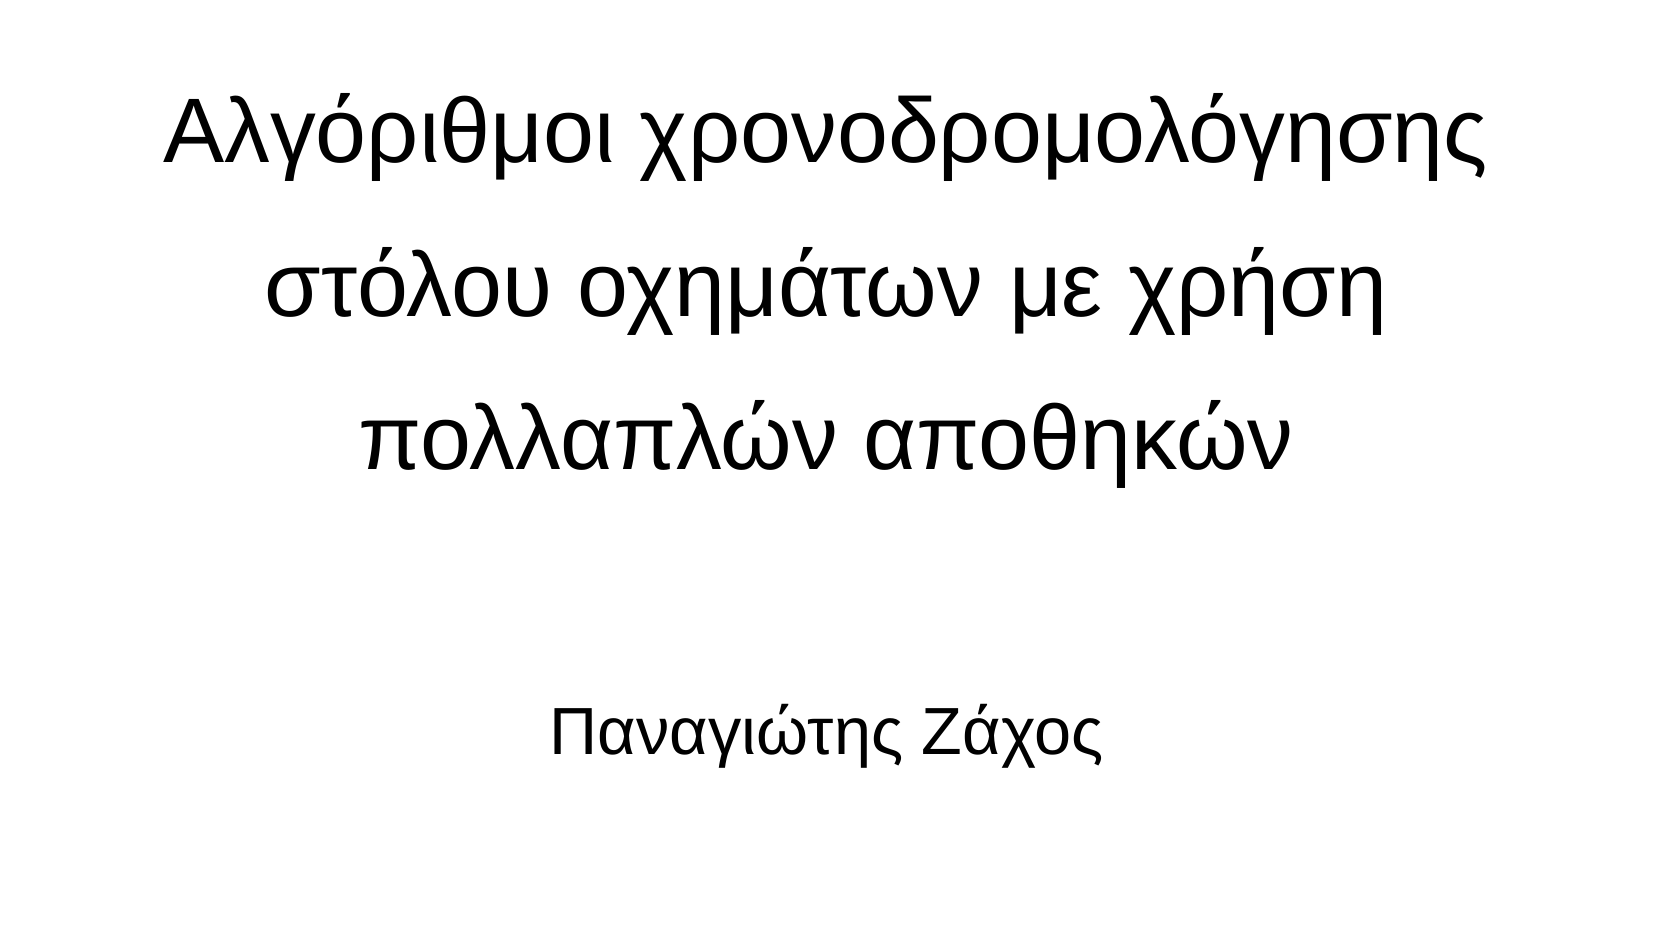

# Αλγόριθμοι χρονοδρομολόγησης στόλου οχημάτων με χρήση πολλαπλών αποθηκών
Παναγιώτης Ζάχος